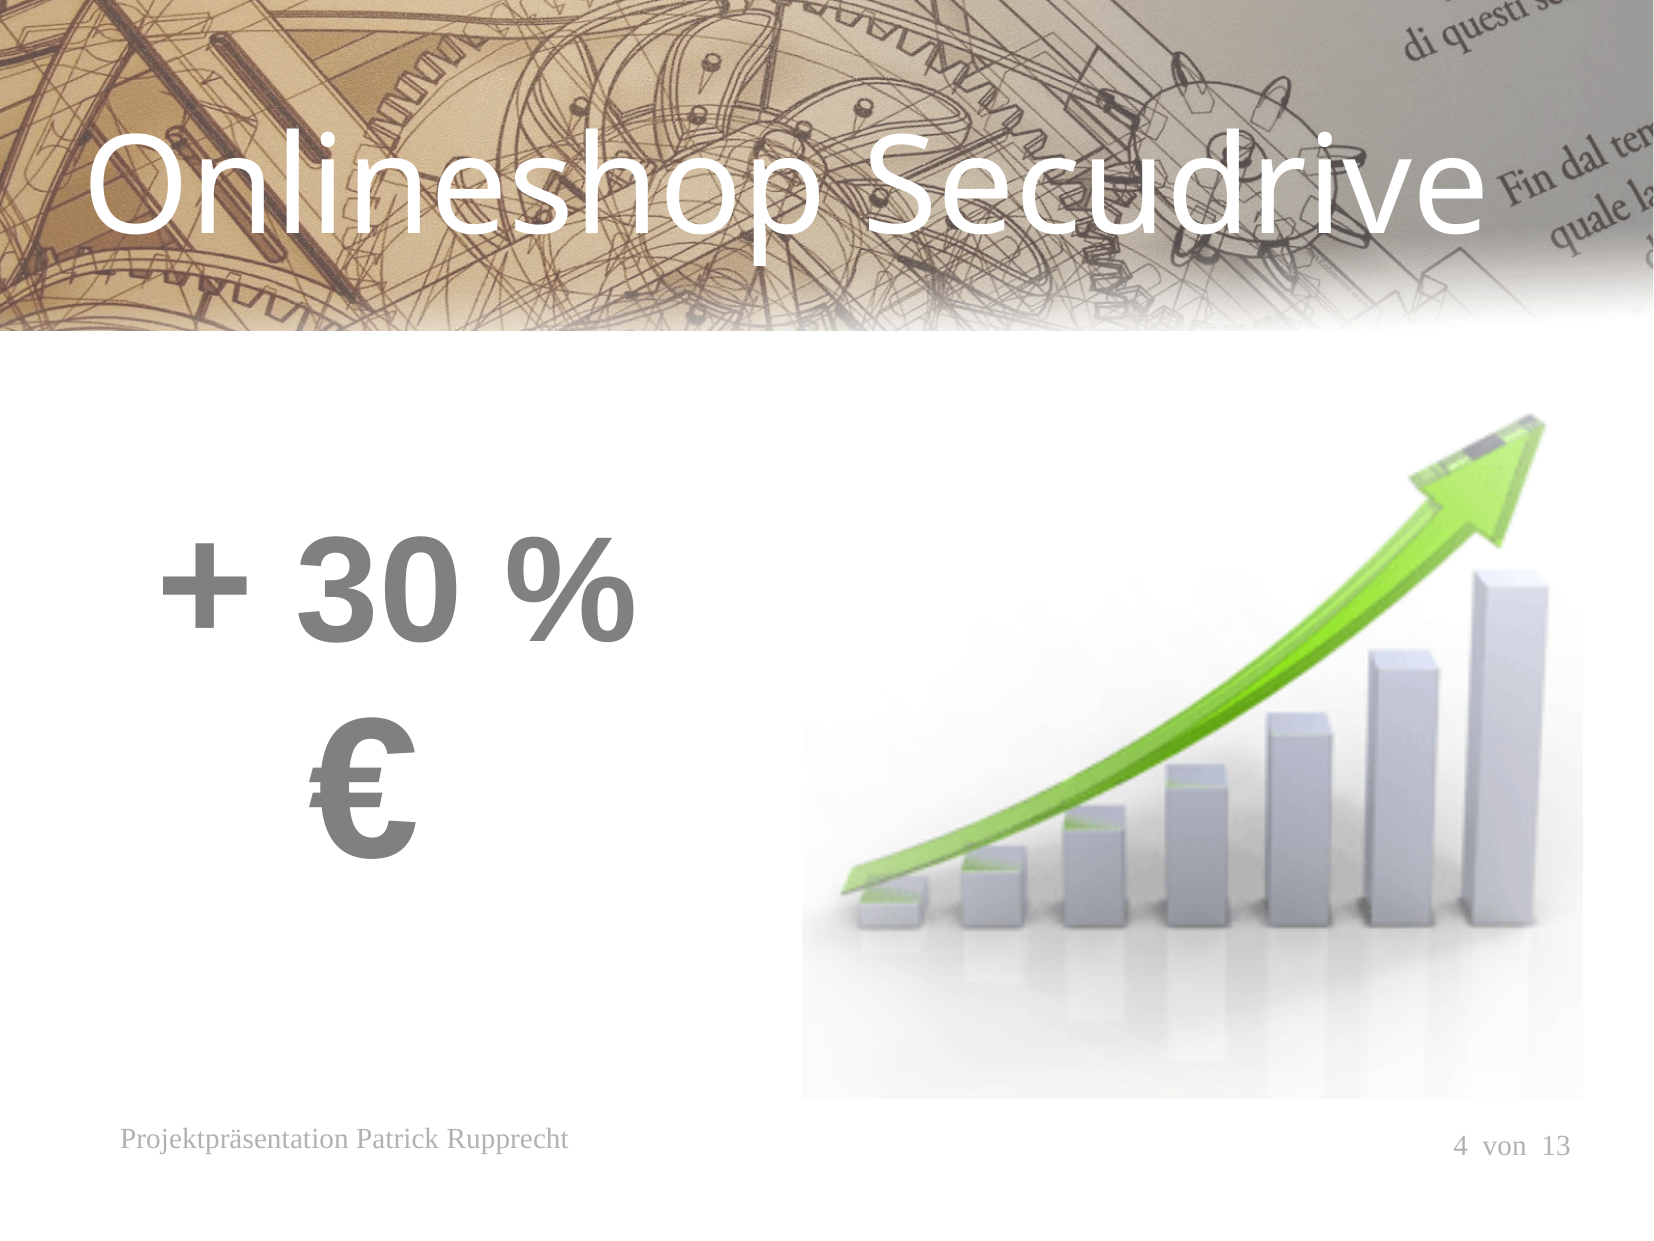

# Onlineshop Secudrive
+ 30 %
 €
Projektpräsentation Patrick Rupprecht
4